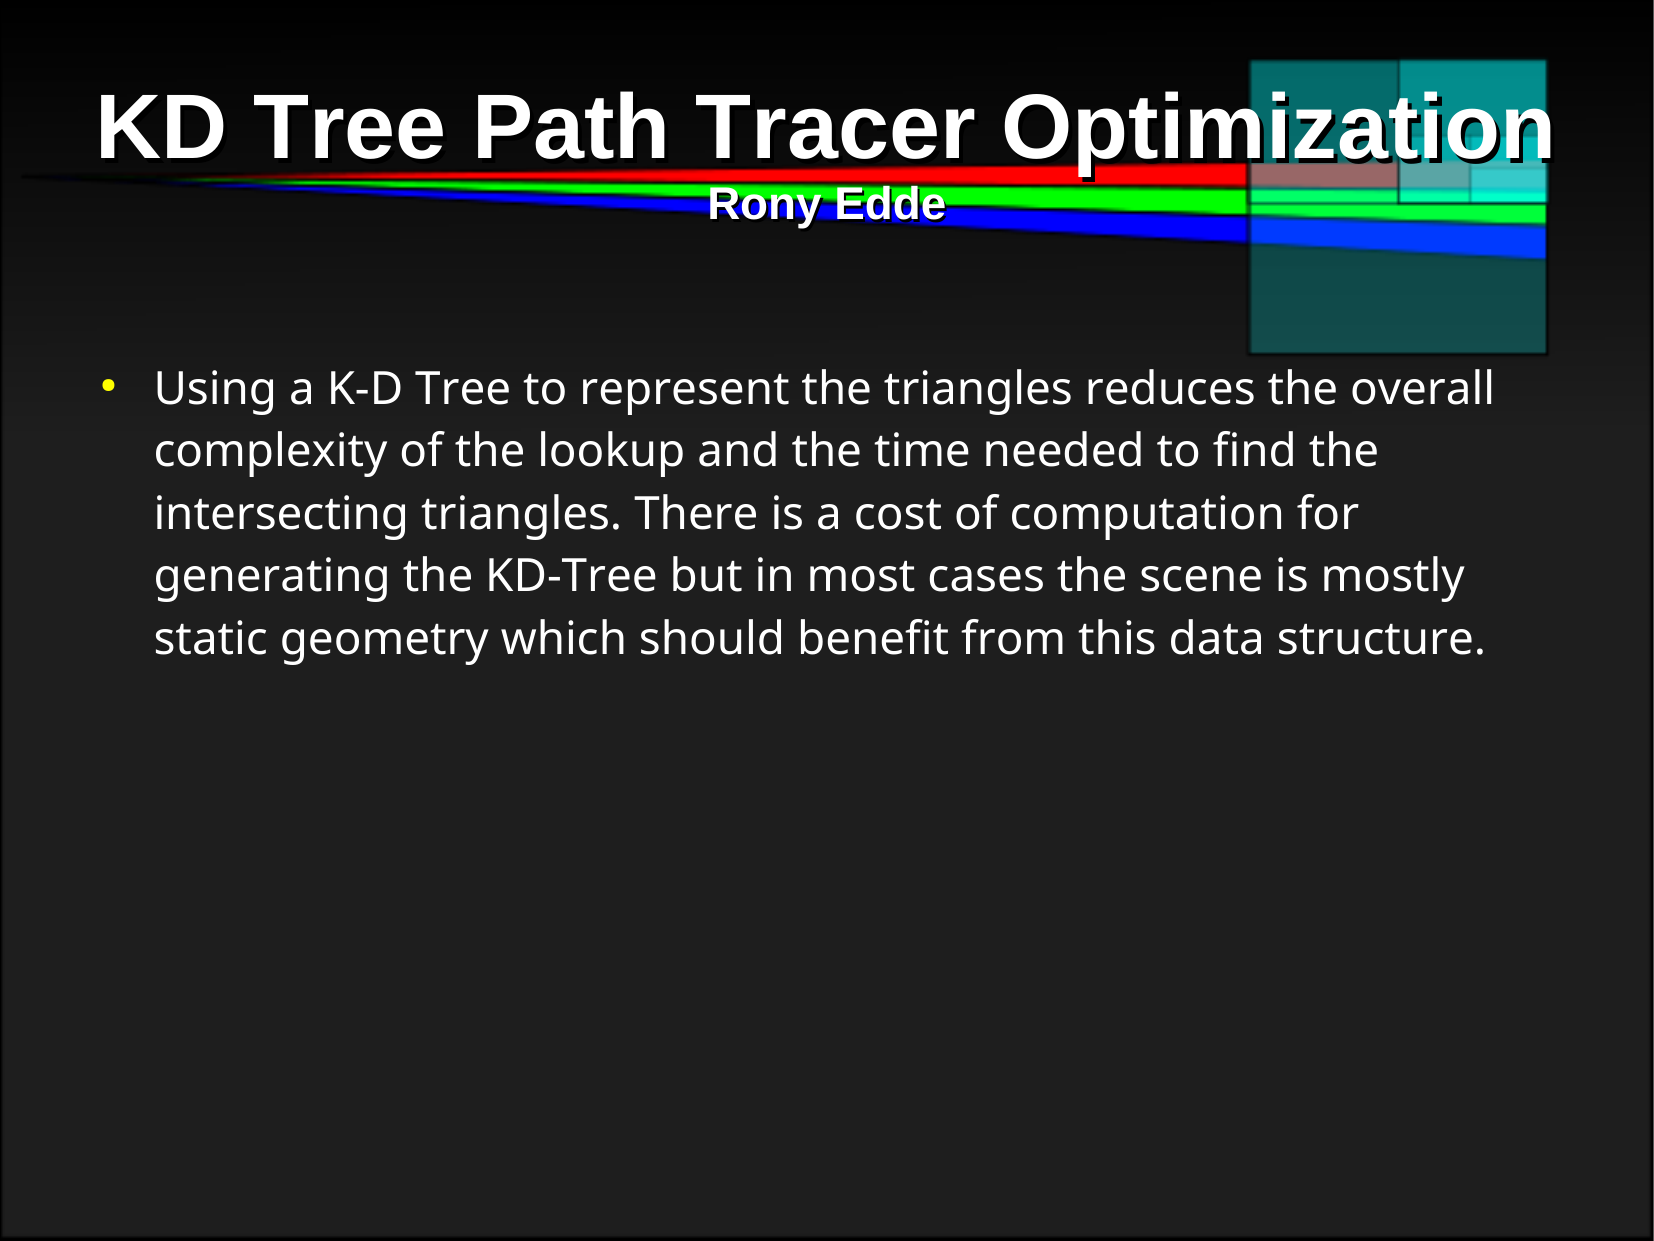

KD Tree Path Tracer Optimization
Rony Edde
# Using a K-D Tree to represent the triangles reduces the overall complexity of the lookup and the time needed to find the intersecting triangles. There is a cost of computation for generating the KD-Tree but in most cases the scene is mostly static geometry which should benefit from this data structure.